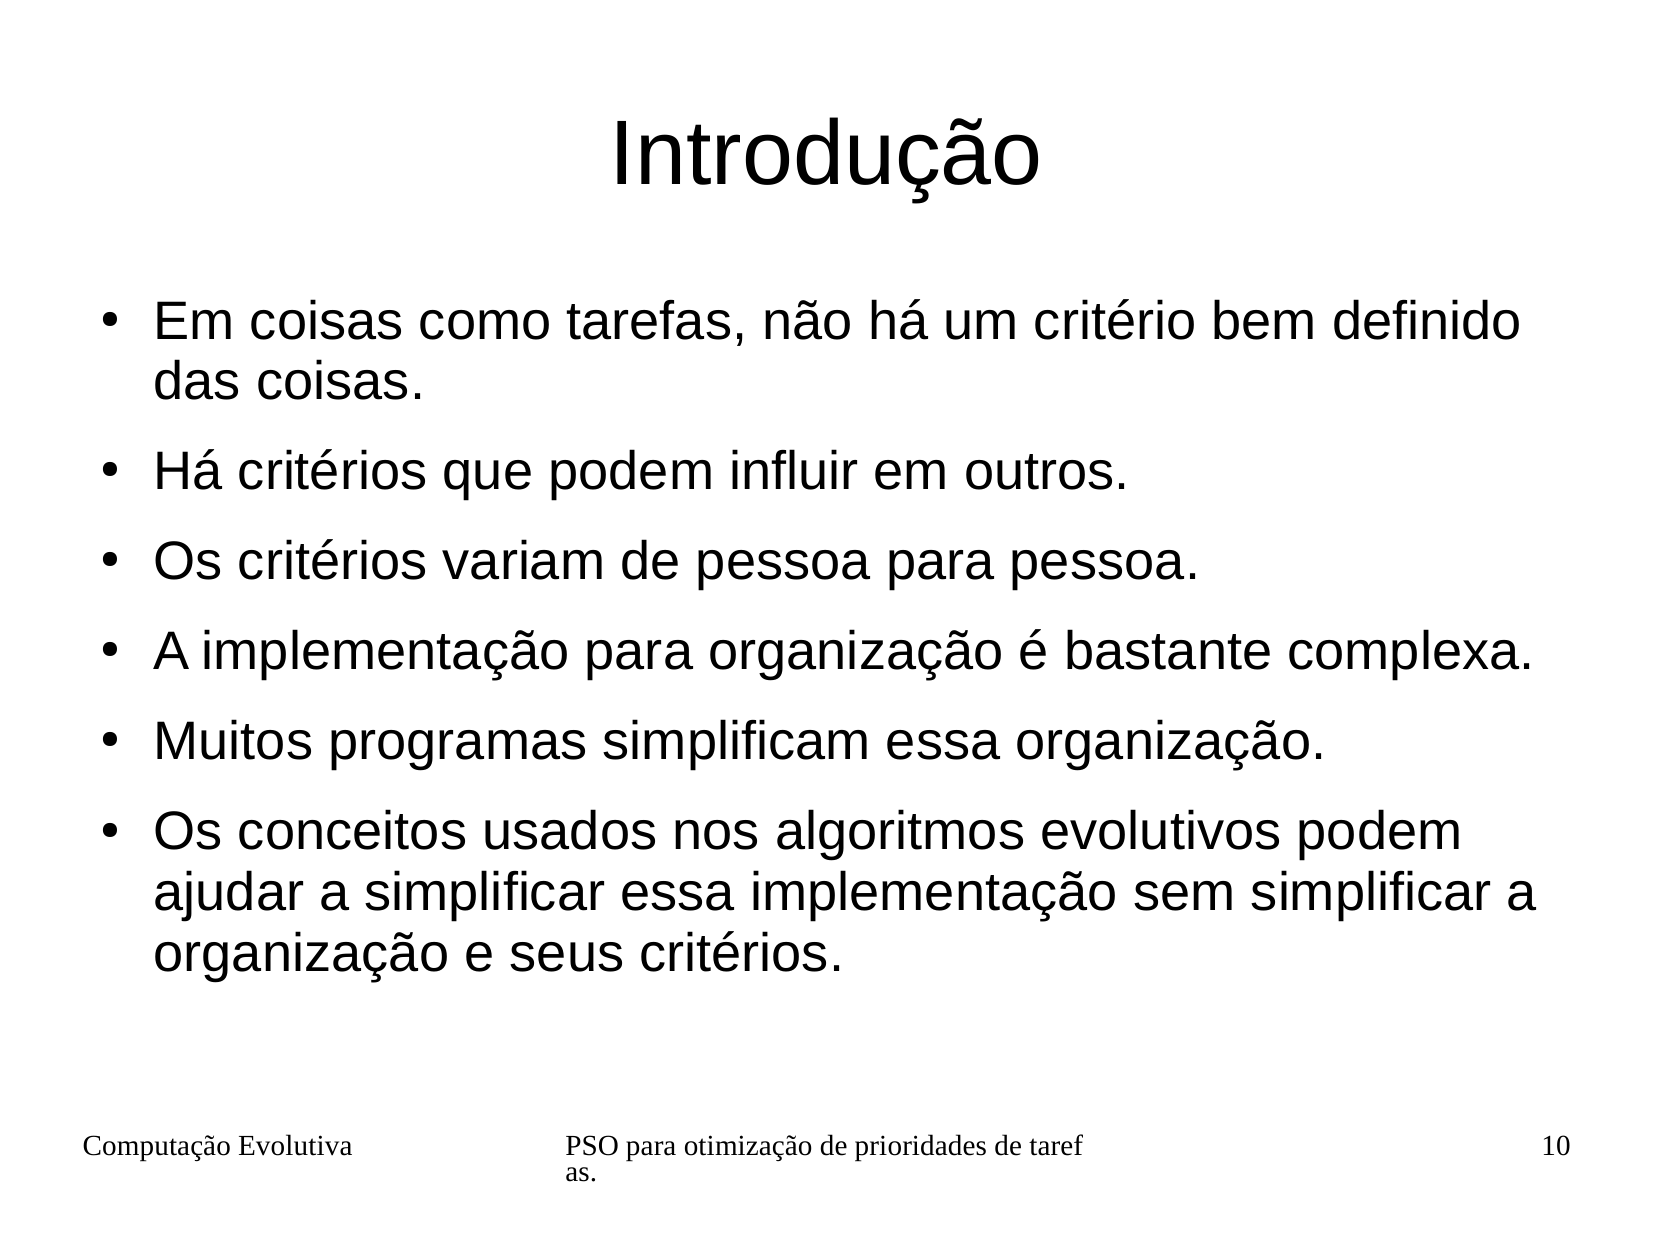

# Introdução
Em coisas como tarefas, não há um critério bem definido das coisas.
Há critérios que podem influir em outros.
Os critérios variam de pessoa para pessoa.
A implementação para organização é bastante complexa.
Muitos programas simplificam essa organização.
Os conceitos usados nos algoritmos evolutivos podem ajudar a simplificar essa implementação sem simplificar a organização e seus critérios.
Computação Evolutiva
PSO para otimização de prioridades de tarefas.
10